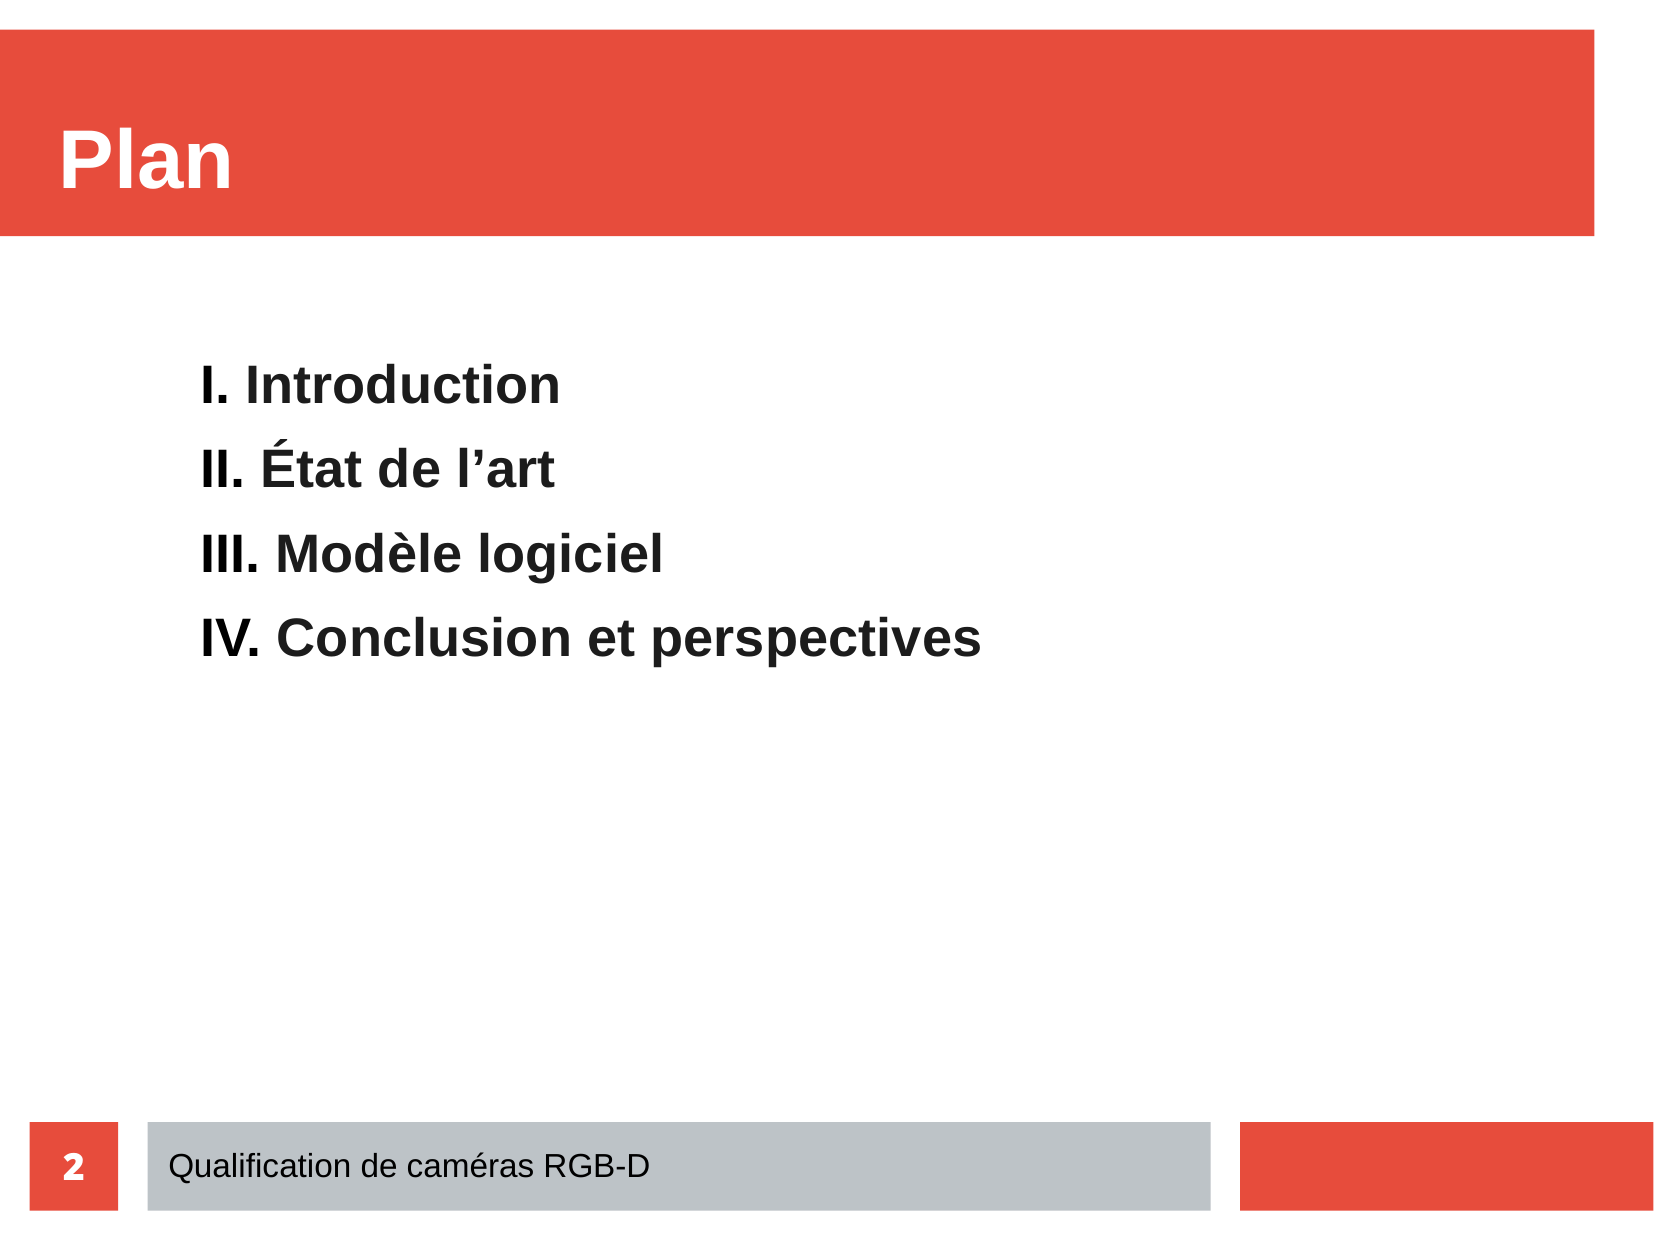

# Plan
 Introduction
 État de l’art
 Modèle logiciel
 Conclusion et perspectives
2
Qualification de caméras RGB-D